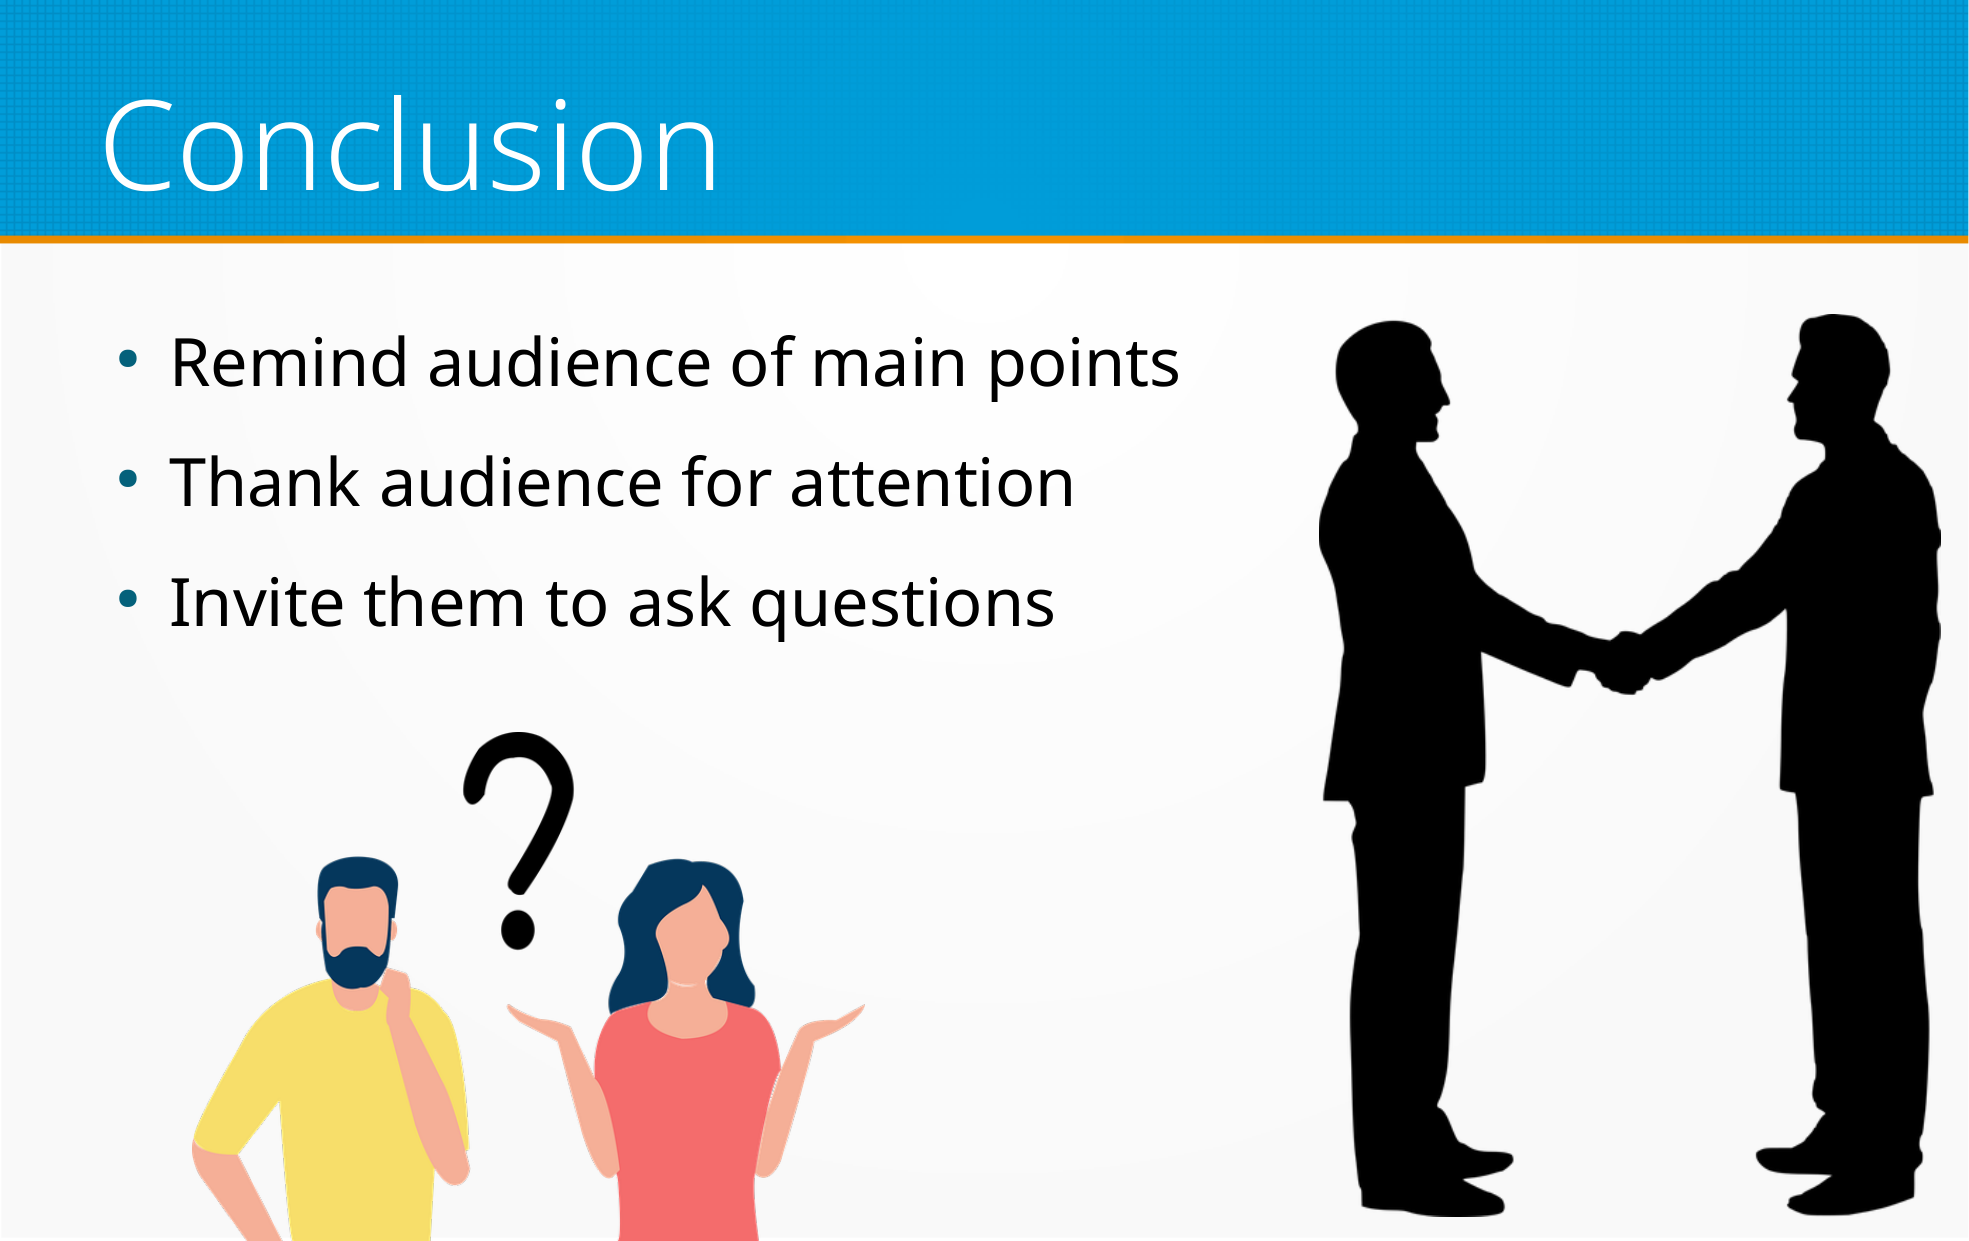

# Conclusion
Remind audience of main points
Thank audience for attention
Invite them to ask questions